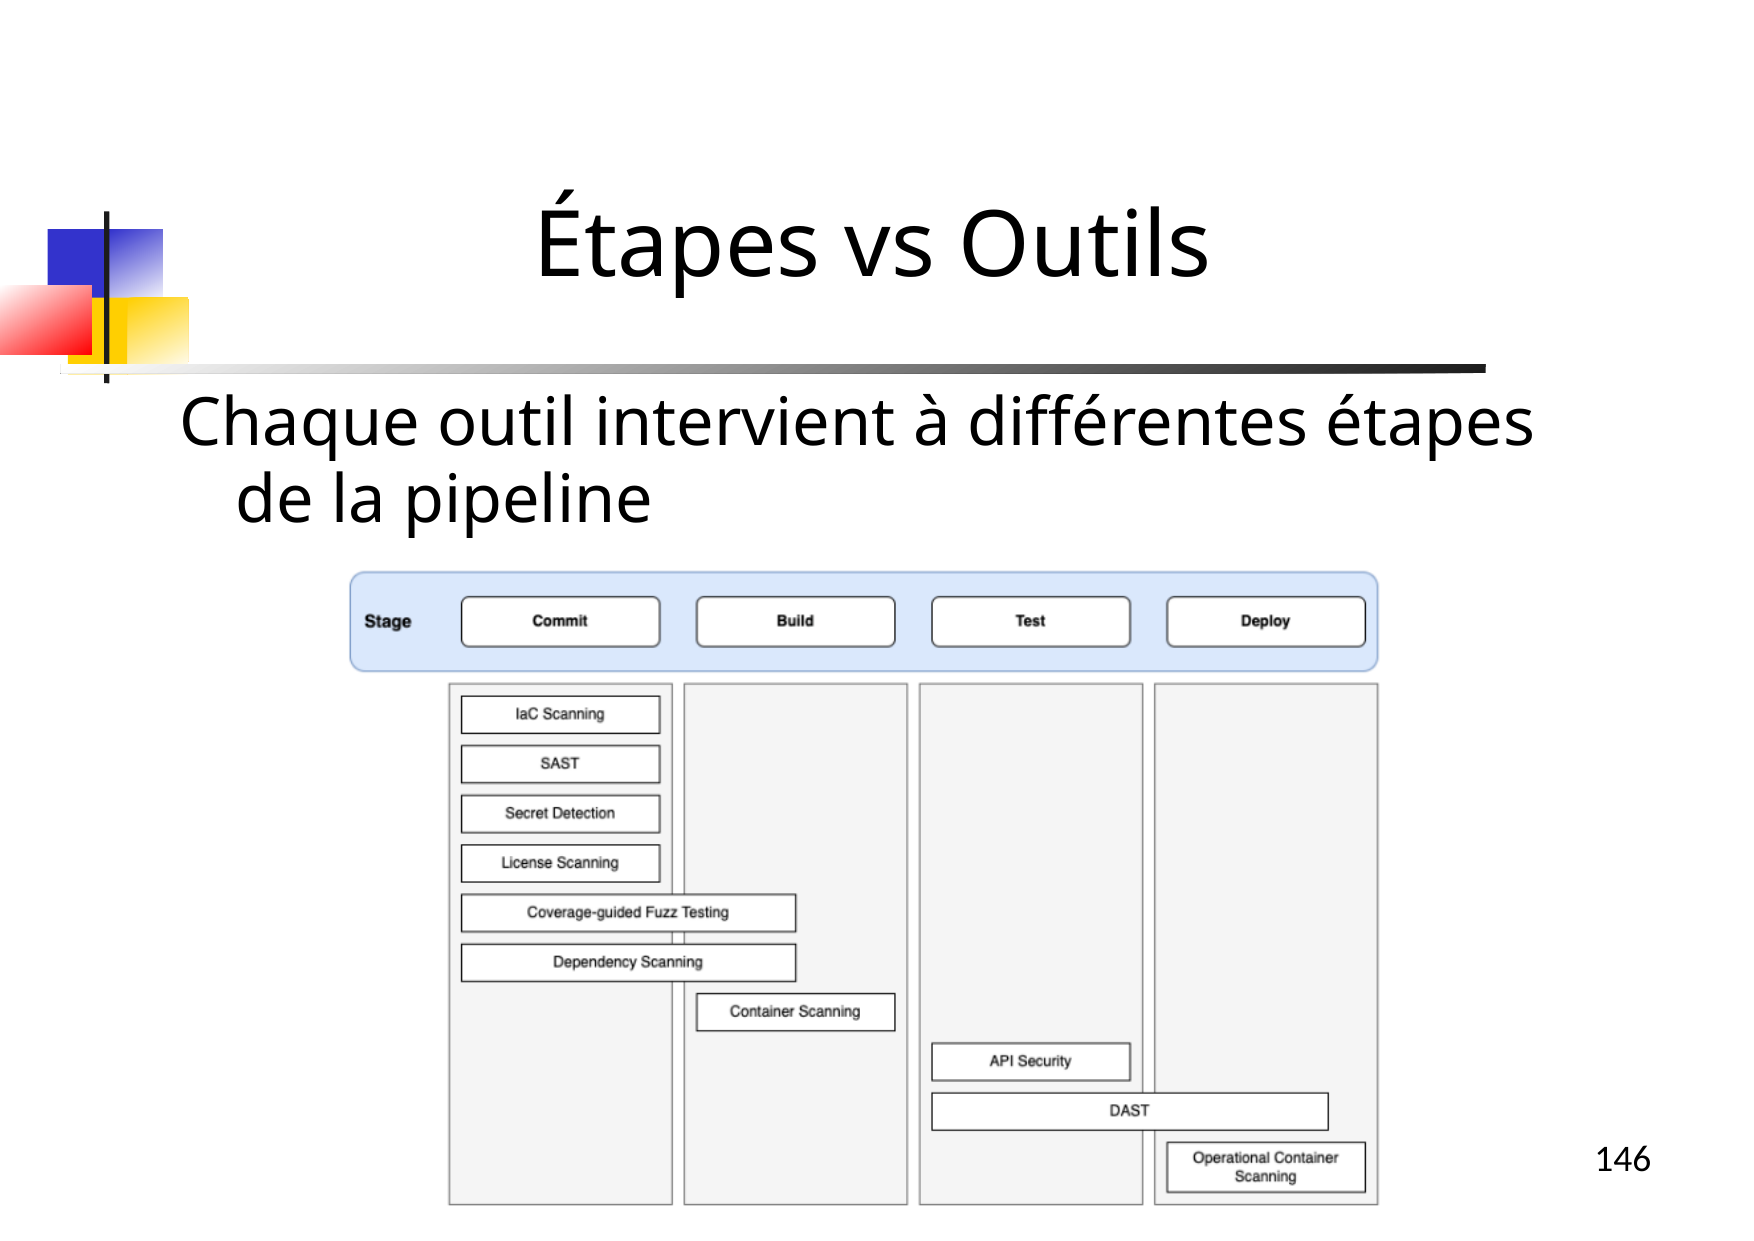

# Étapes vs Outils
Chaque outil intervient à différentes étapes de la pipeline